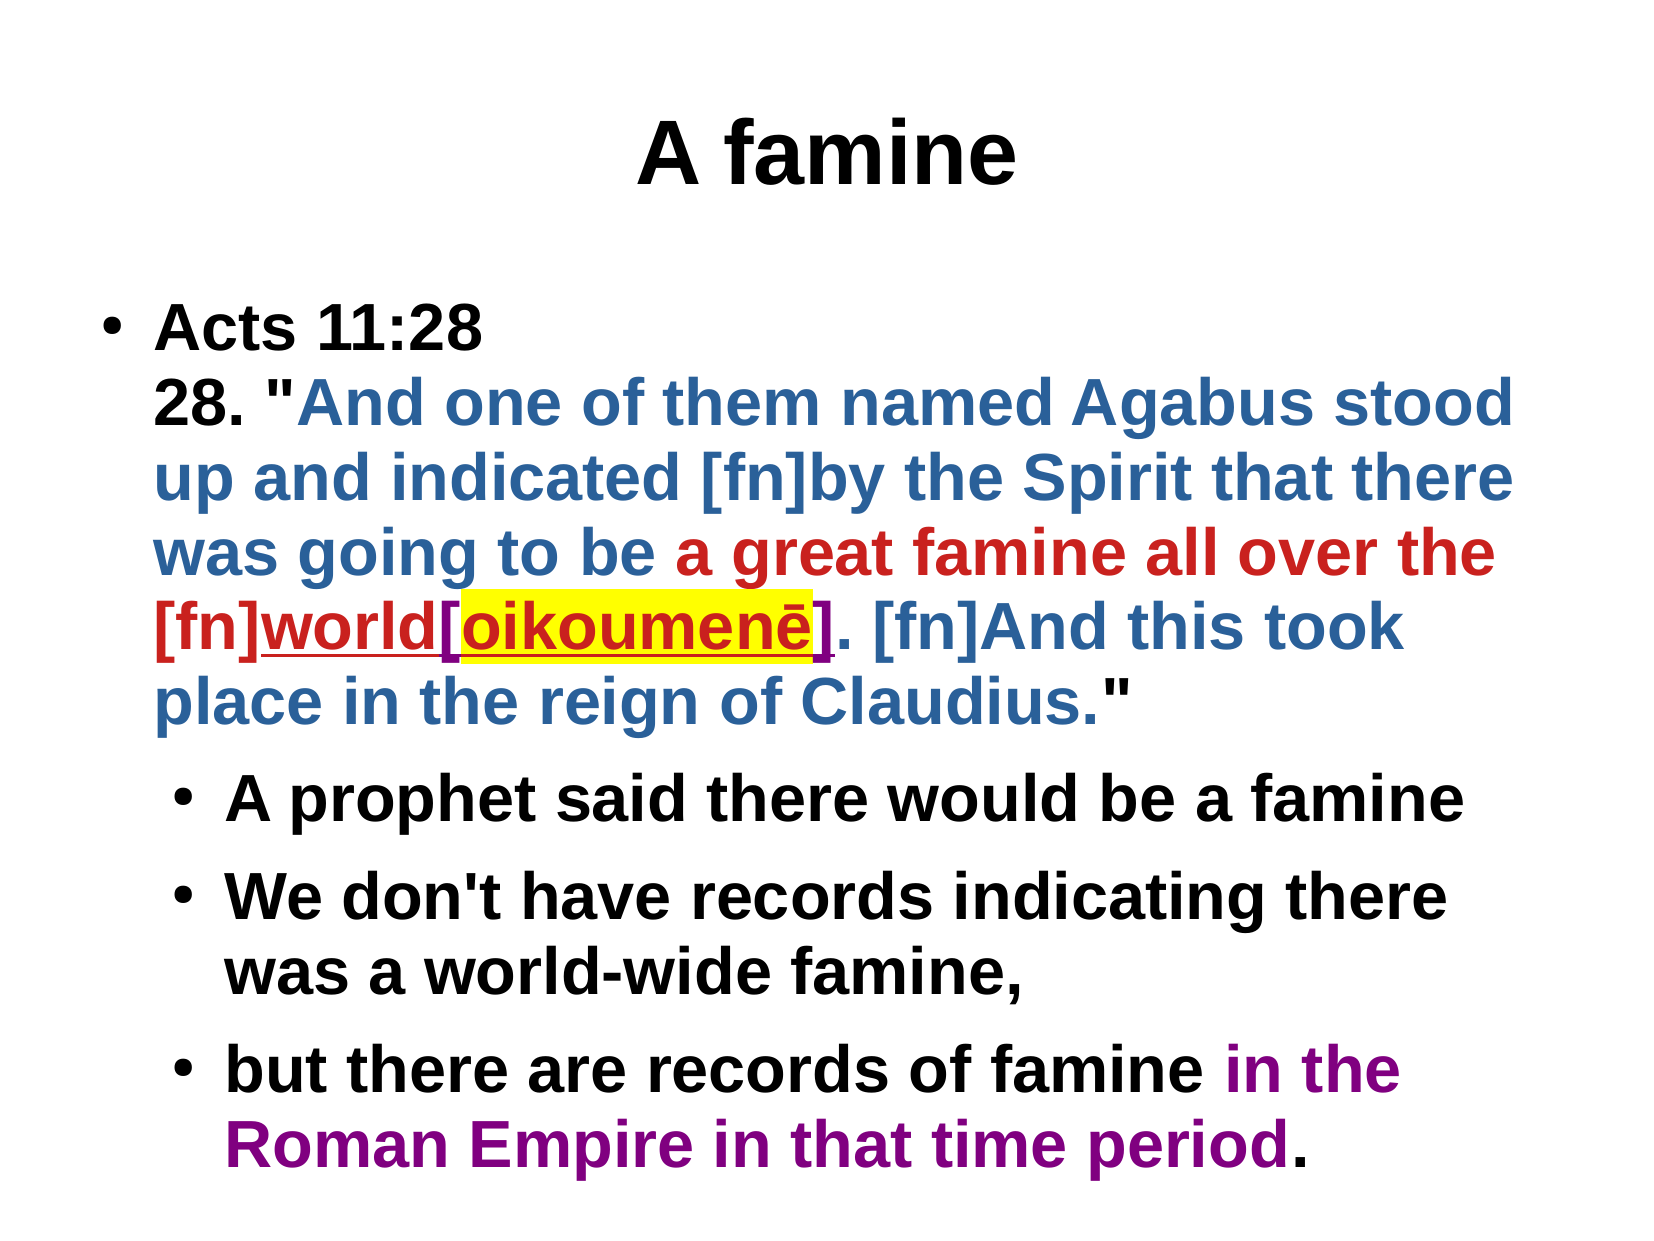

# A famine
Acts 11:28
28. "And one of them named Agabus stood up and indicated [fn]by the Spirit that there was going to be a great famine all over the [fn]world[oikoumenē]. [fn]And this took place in the reign of Claudius."
A prophet said there would be a famine
We don't have records indicating there was a world-wide famine,
but there are records of famine in the Roman Empire in that time period.